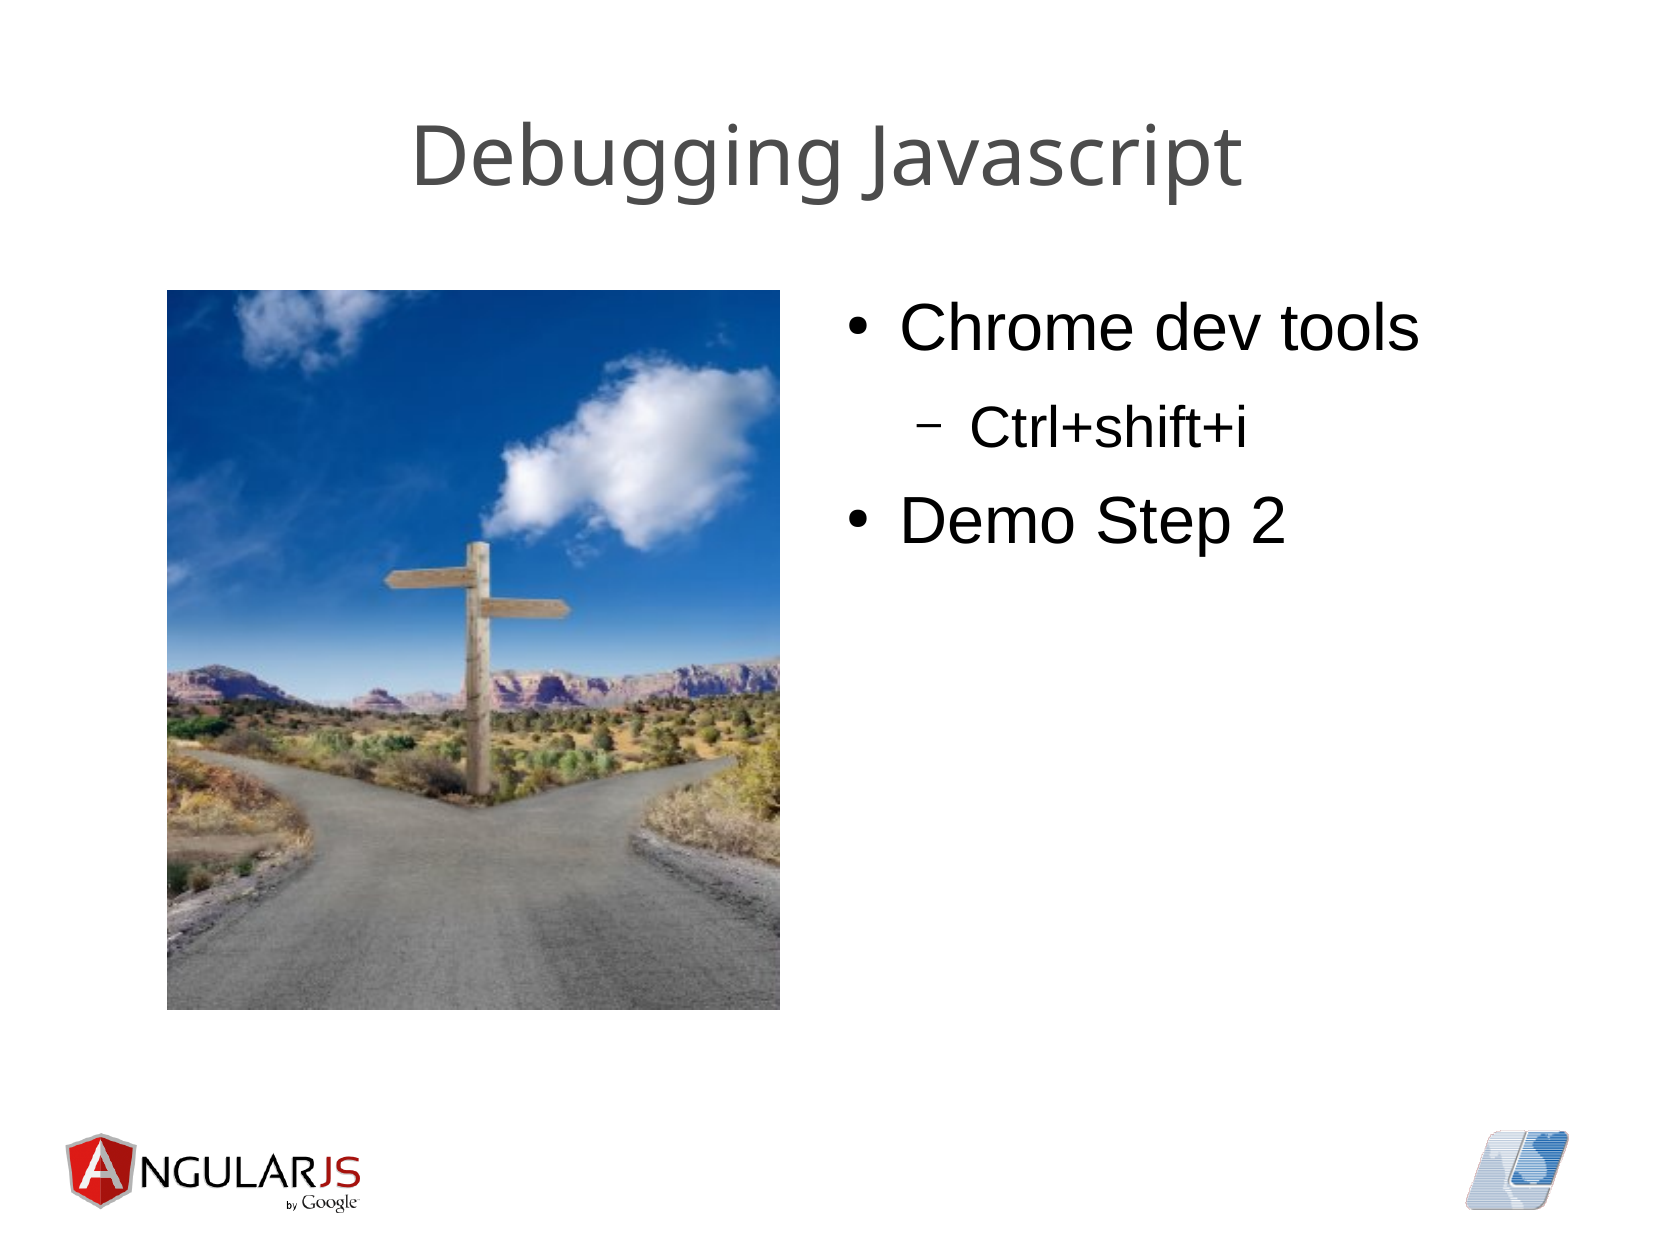

# Debugging Javascript
Chrome dev tools
Ctrl+shift+i
Demo Step 2